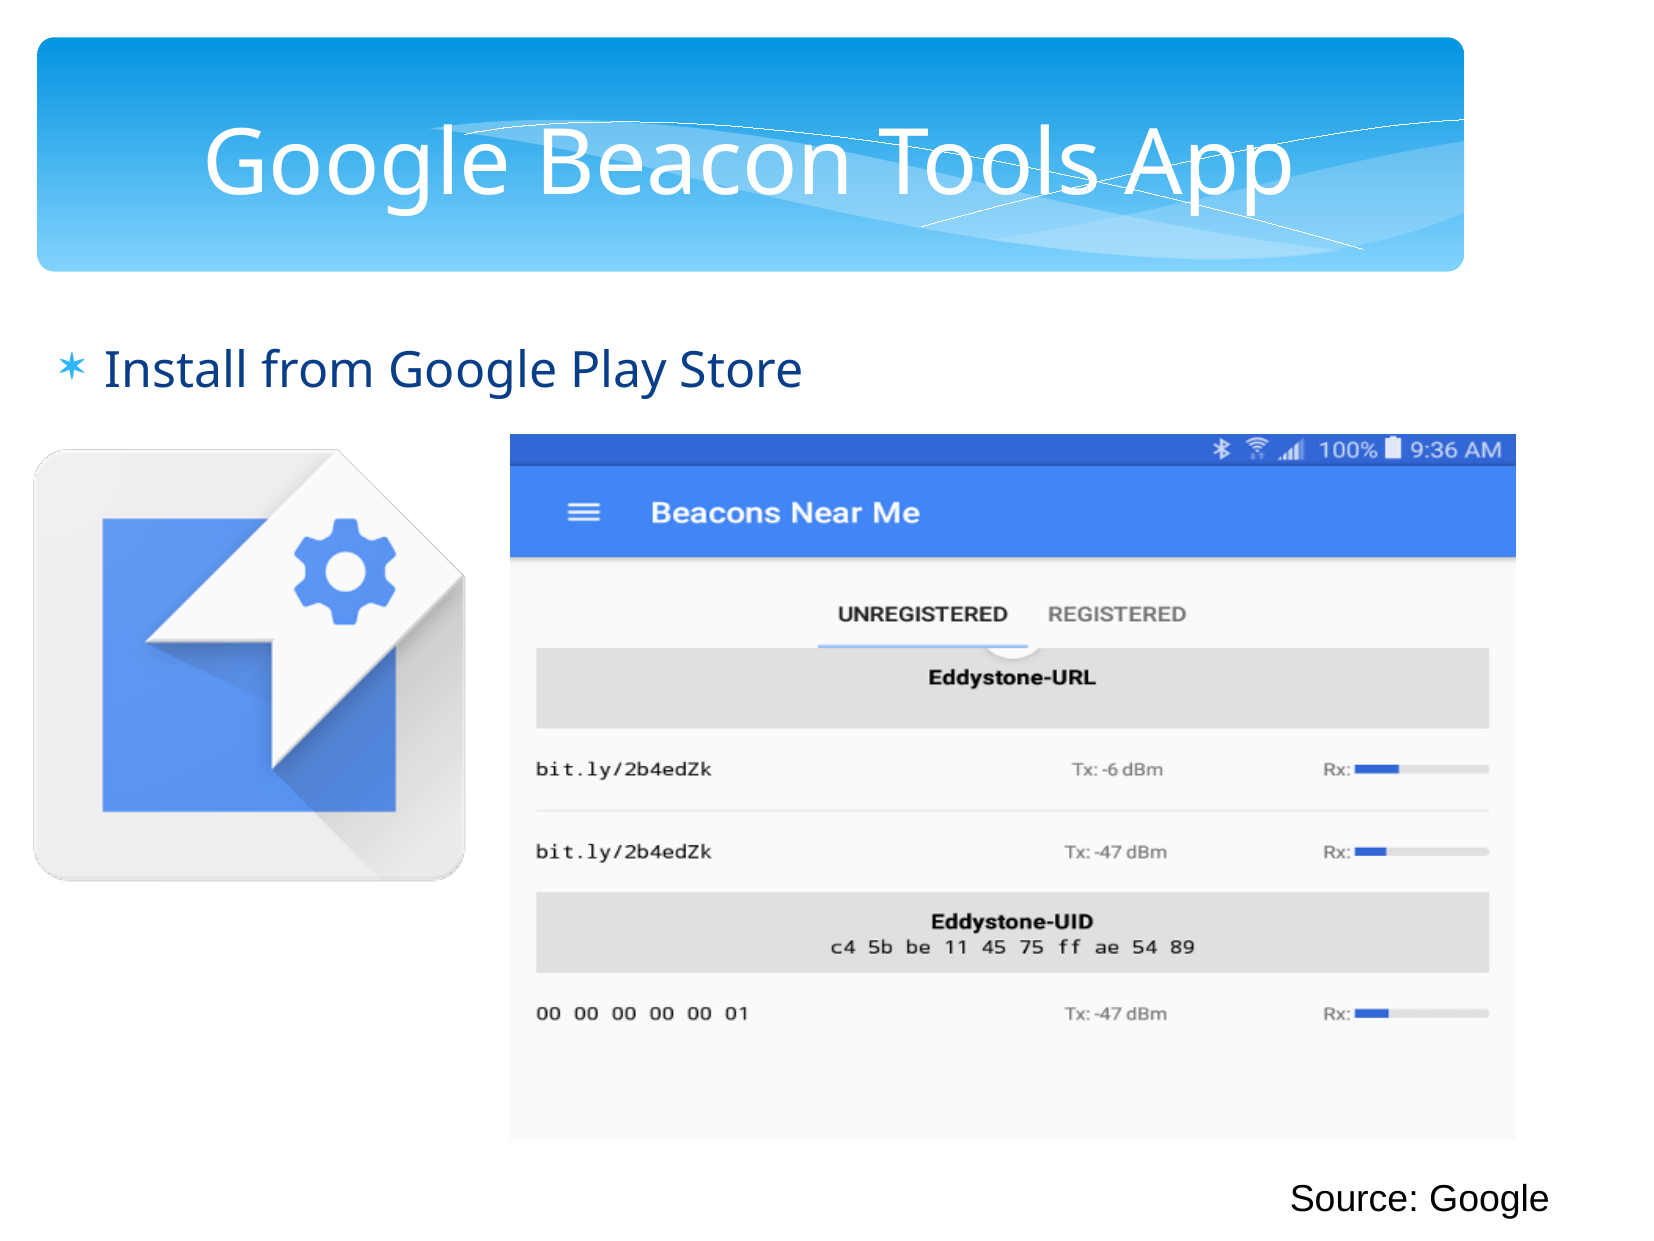

# Google Beacon Tools App
Install from Google Play Store
Source: Google